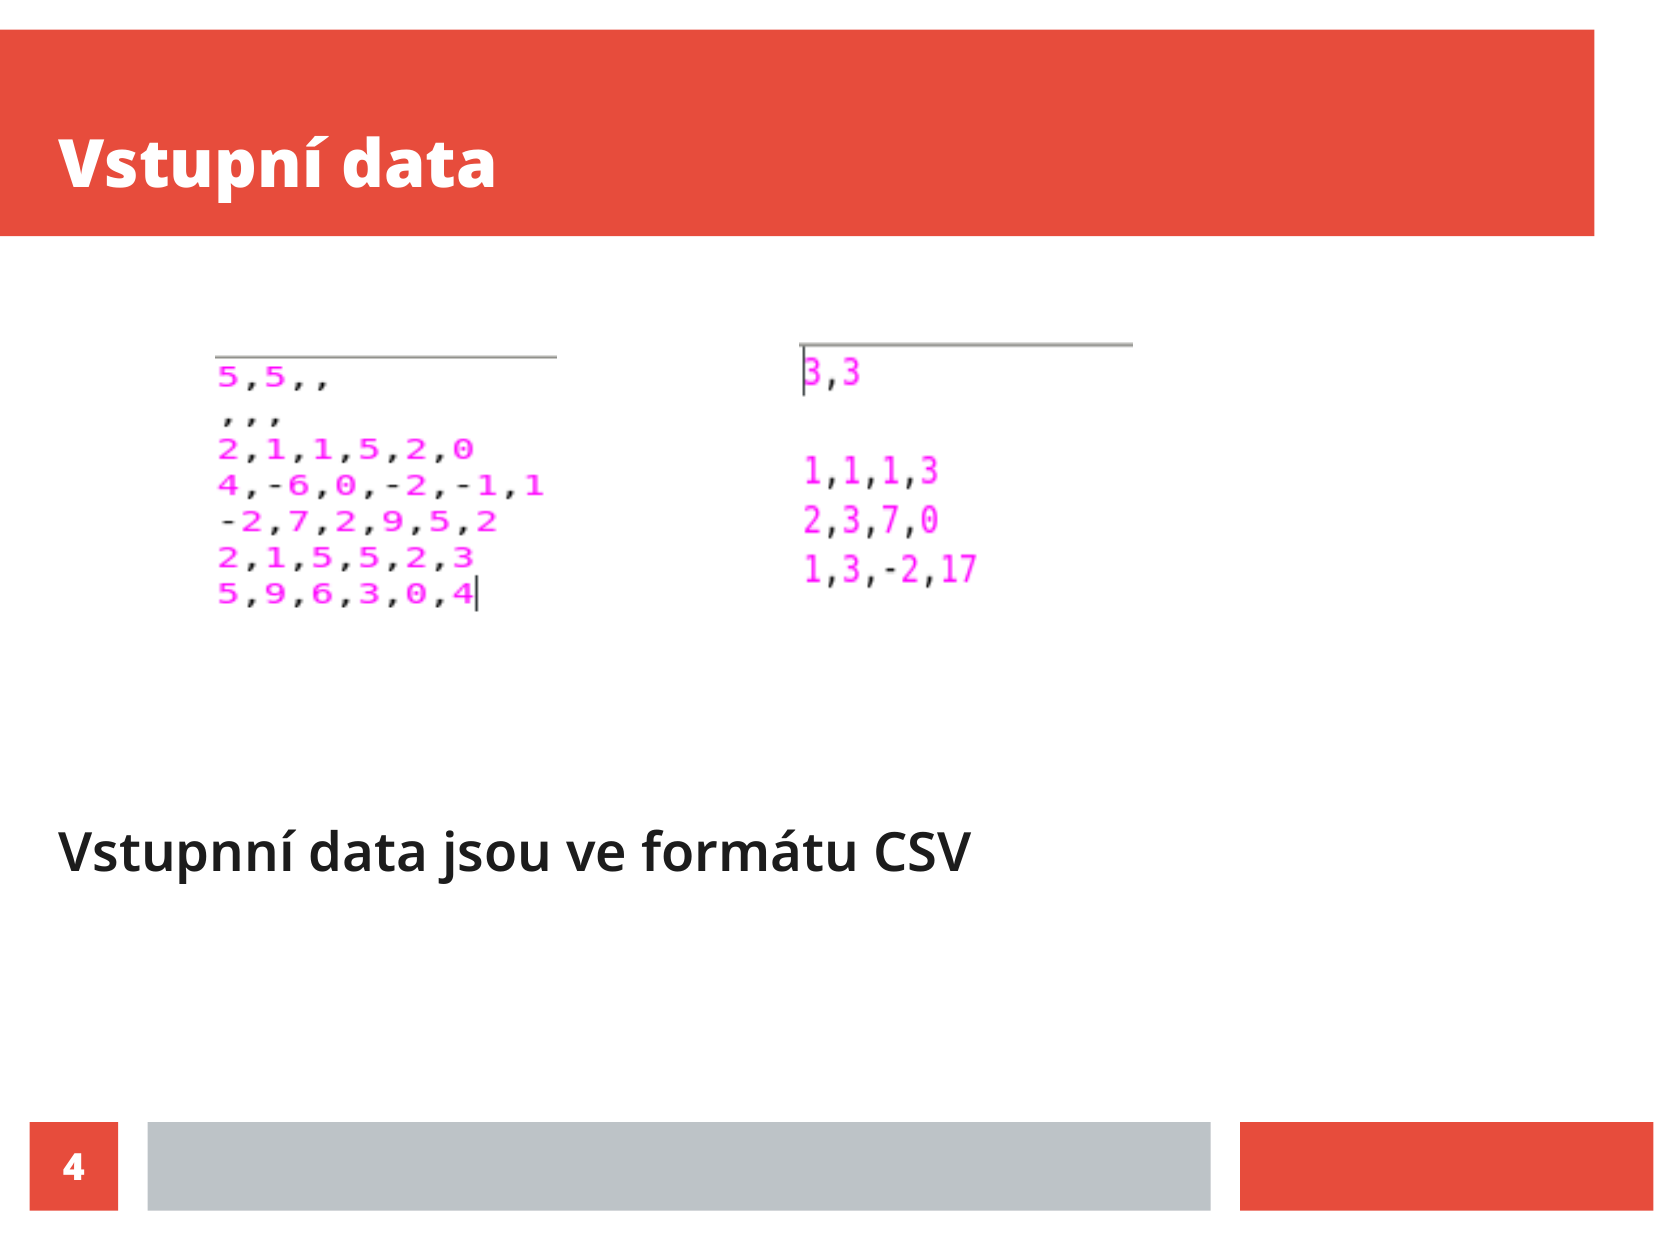

# Vstupní data
Vstupnní data jsou ve formátu CSV
4